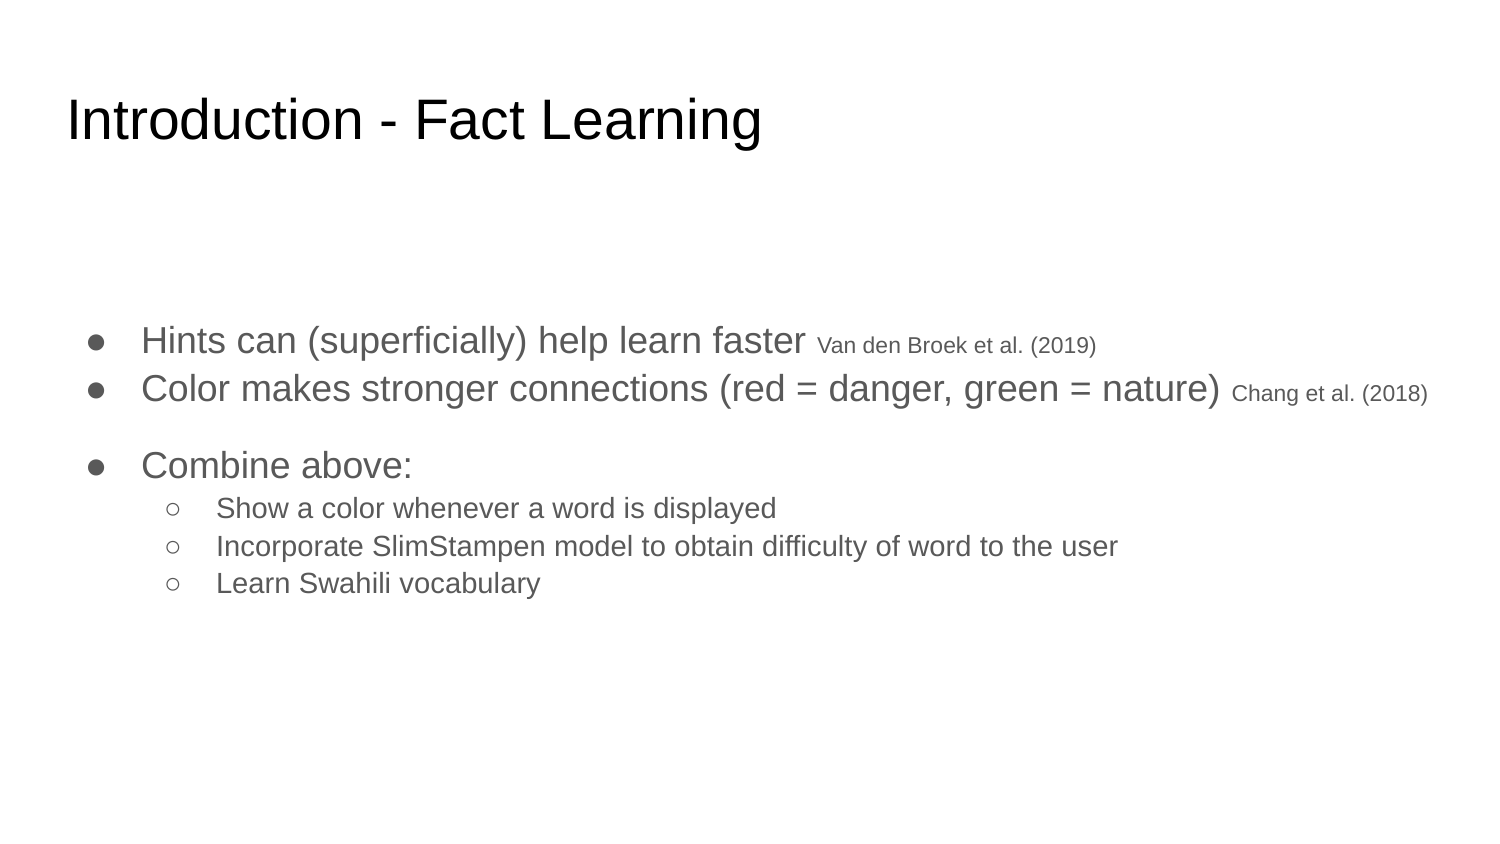

# Introduction - Fact Learning
Hints can (superficially) help learn faster Van den Broek et al. (2019)
Color makes stronger connections (red = danger, green = nature) Chang et al. (2018)
Combine above:
Show a color whenever a word is displayed
Incorporate SlimStampen model to obtain difficulty of word to the user
Learn Swahili vocabulary